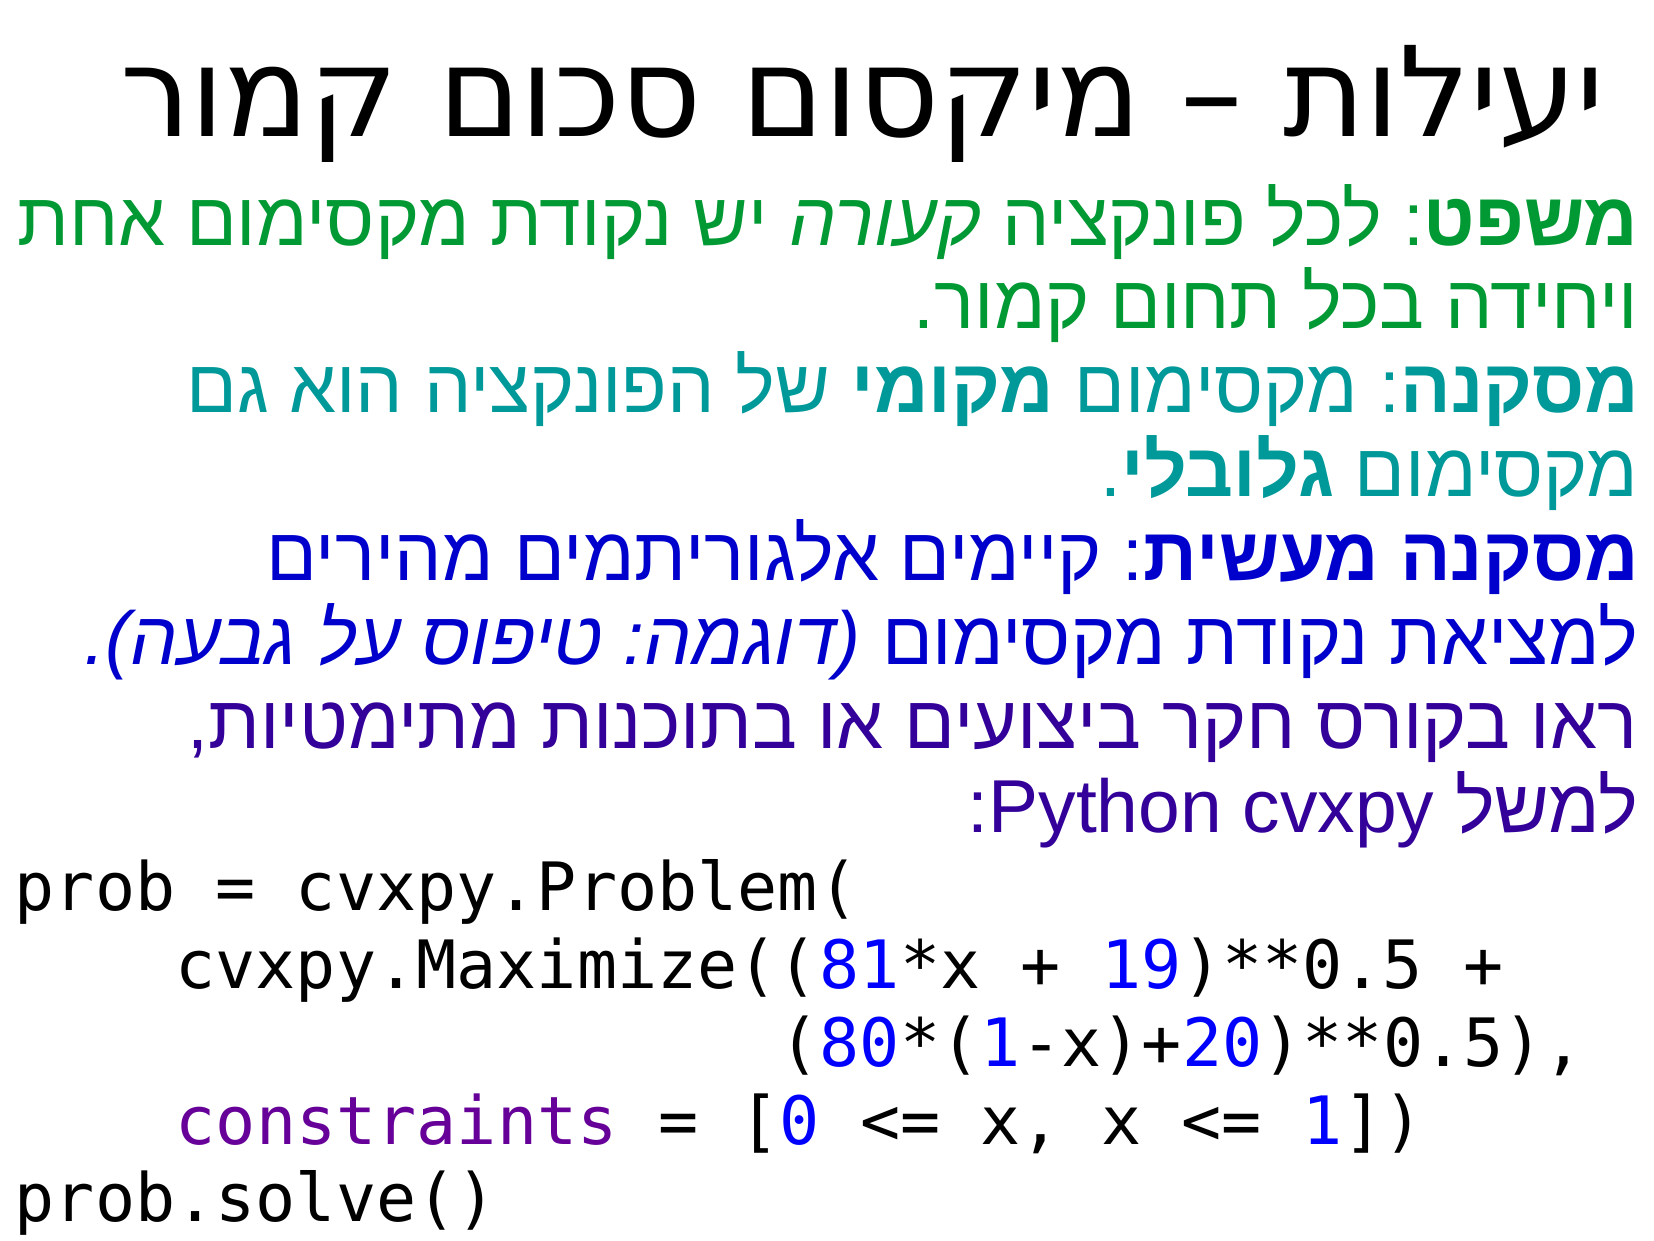

# יעילות – מיקסום סכום קמור
משפט: לכל פונקציה קעורה יש נקודת מקסימום אחת ויחידה בכל תחום קמור.
מסקנה: מקסימום מקומי של הפונקציה הוא גם מקסימום גלובלי.
מסקנה מעשית: קיימים אלגוריתמים מהירים למציאת נקודת מקסימום (דוגמה: טיפוס על גבעה).
ראו בקורס חקר ביצועים או בתוכנות מתימטיות, למשל Python cvxpy:
prob = cvxpy.Problem(
 cvxpy.Maximize((81*x + 19)**0.5 +
 (80*(1-x)+20)**0.5),
 constraints = [0 <= x, x <= 1])
prob.solve()